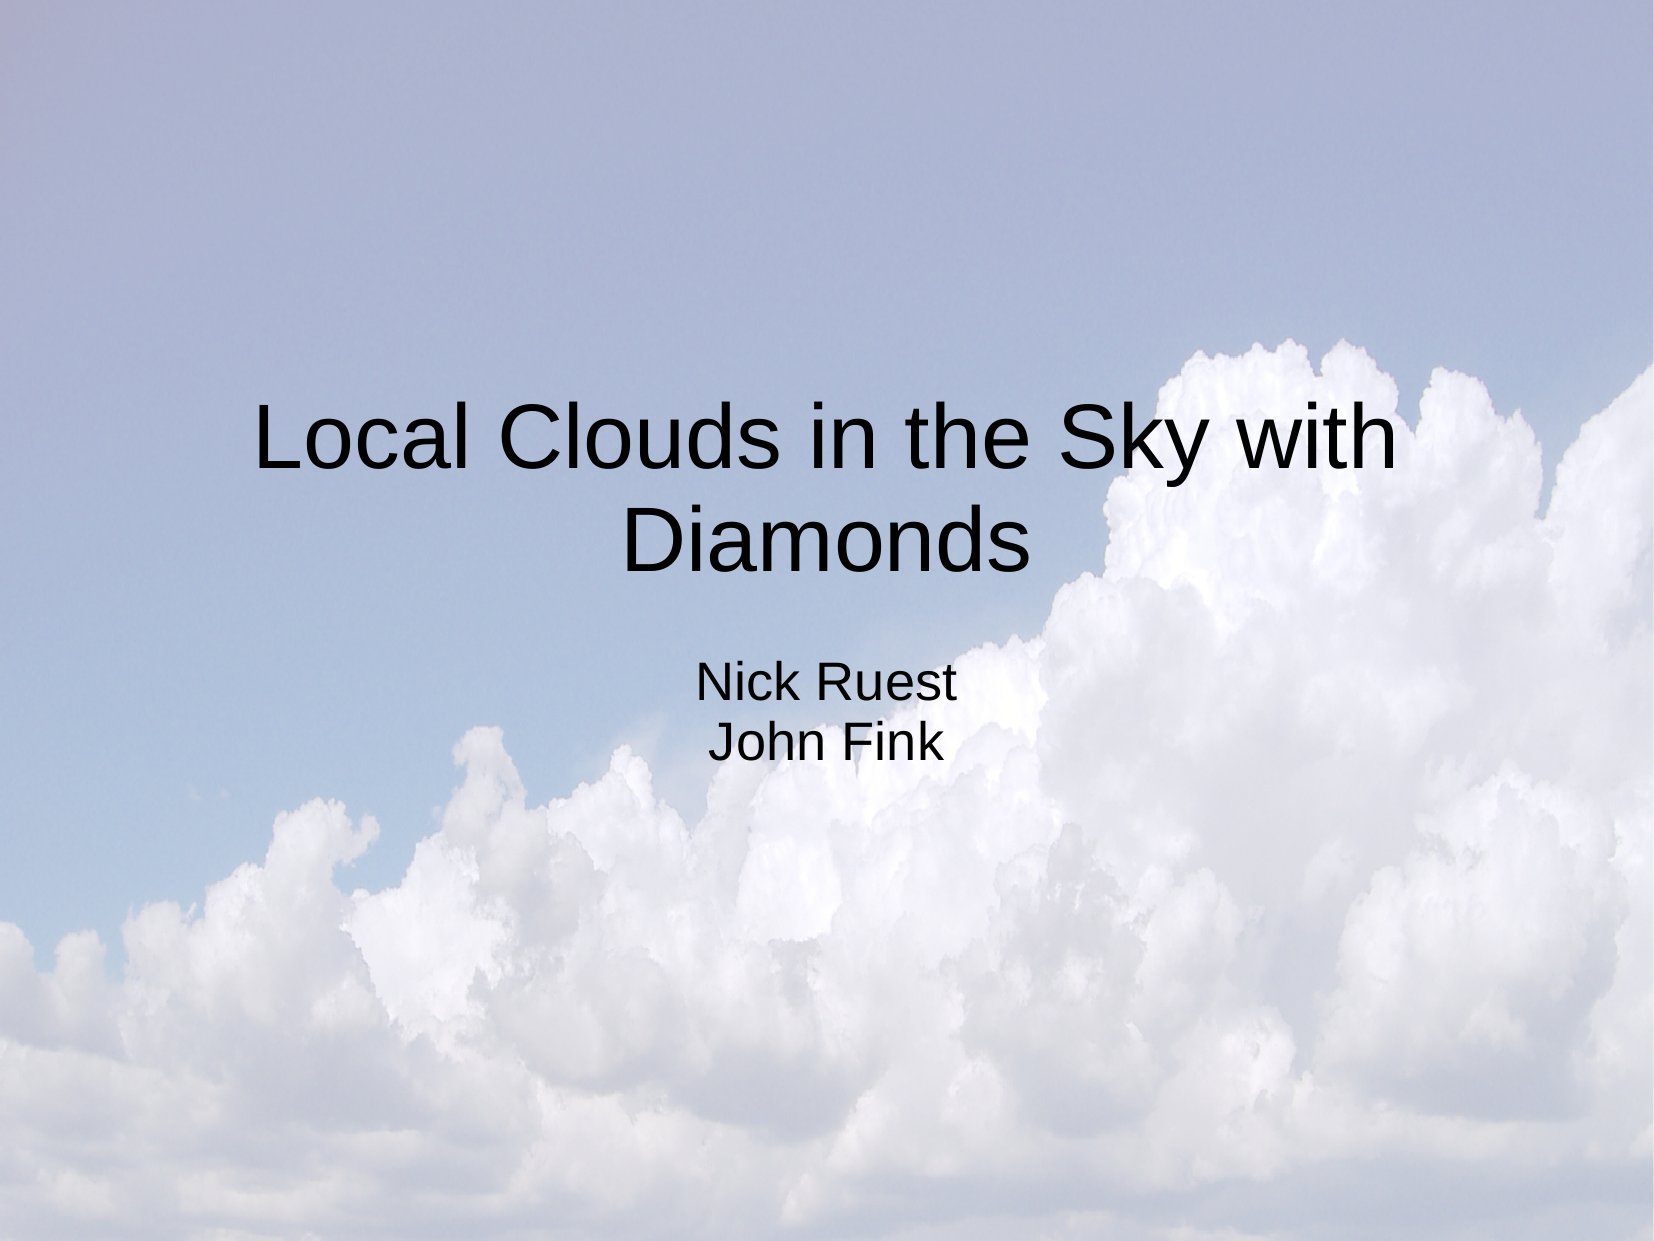

# Local Clouds in the Sky with Diamonds
Nick Ruest
John Fink